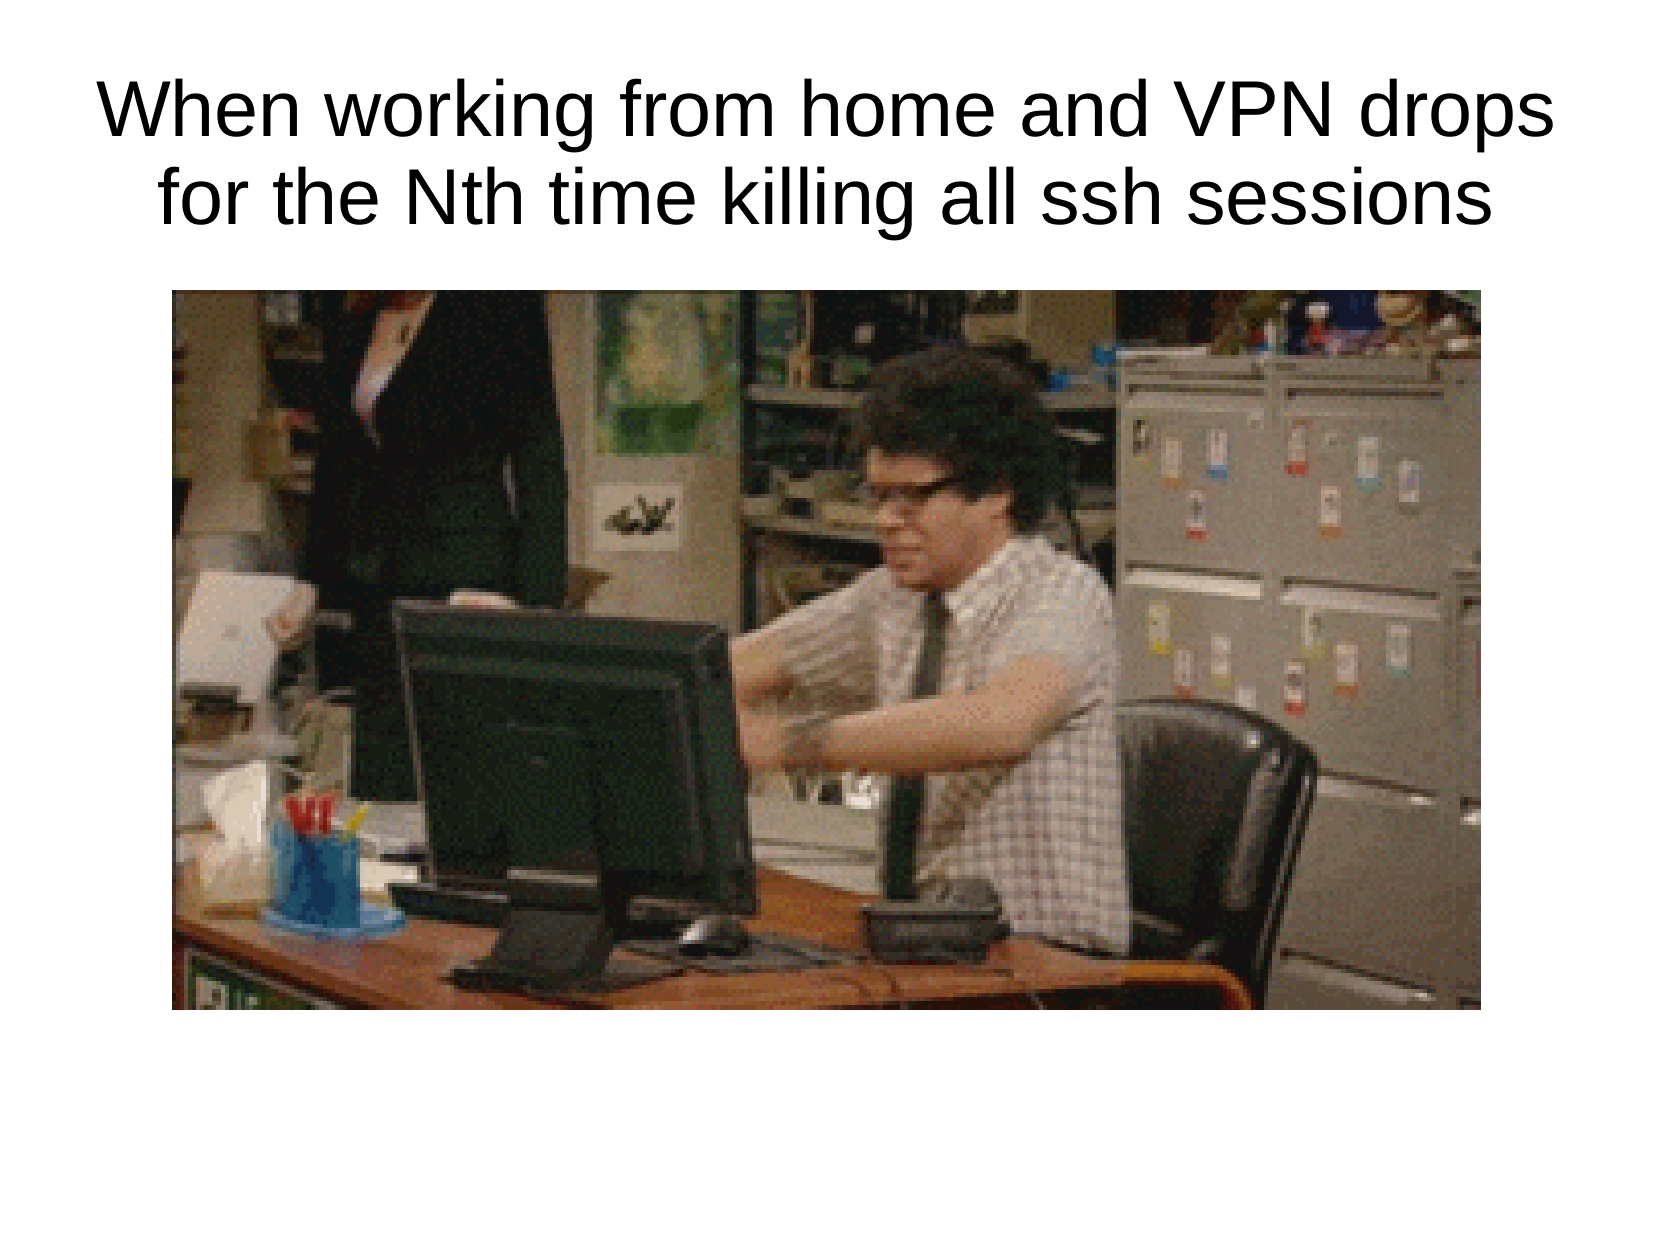

# When working from home and VPN drops for the Nth time killing all ssh sessions